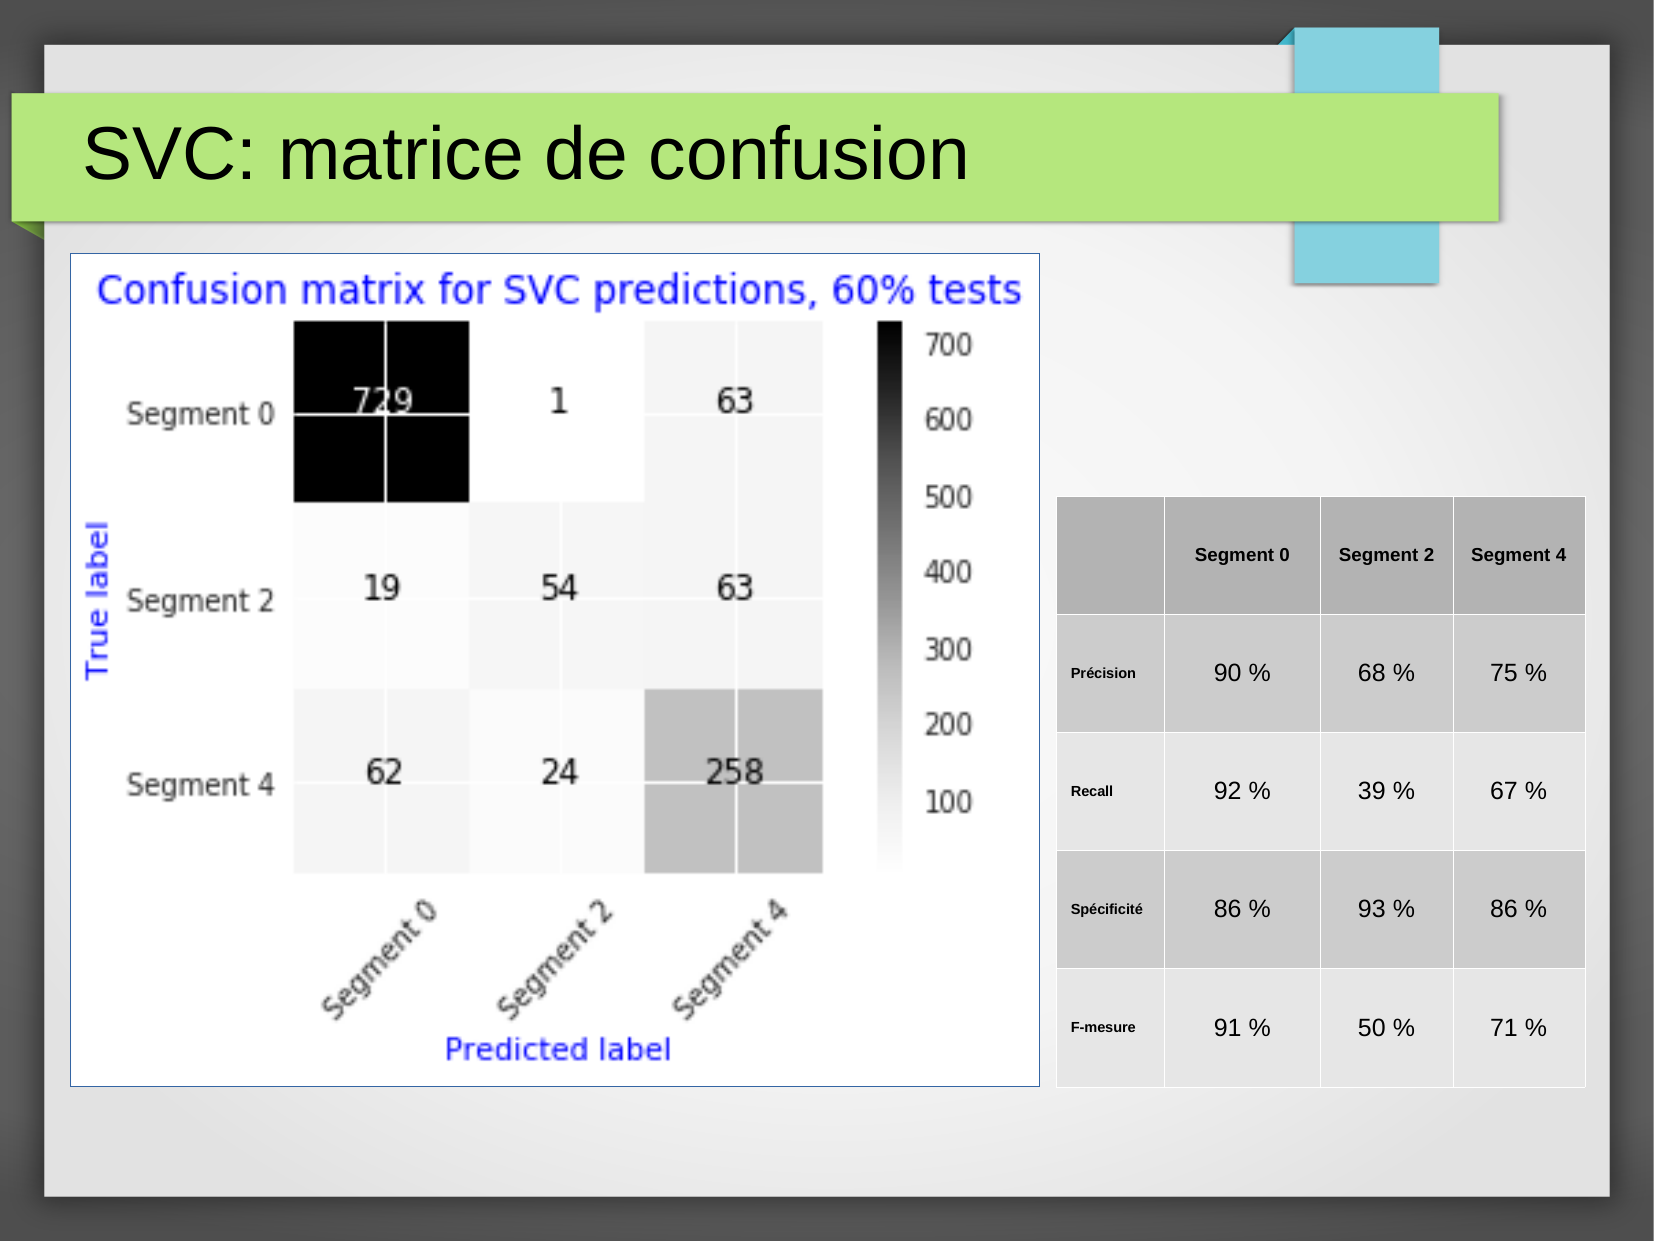

# SVC: matrice de confusion
| | Segment 0 | Segment 2 | Segment 4 |
| --- | --- | --- | --- |
| Précision | 90 % | 68 % | 75 % |
| Recall | 92 % | 39 % | 67 % |
| Spécificité | 86 % | 93 % | 86 % |
| F-mesure | 91 % | 50 % | 71 % |